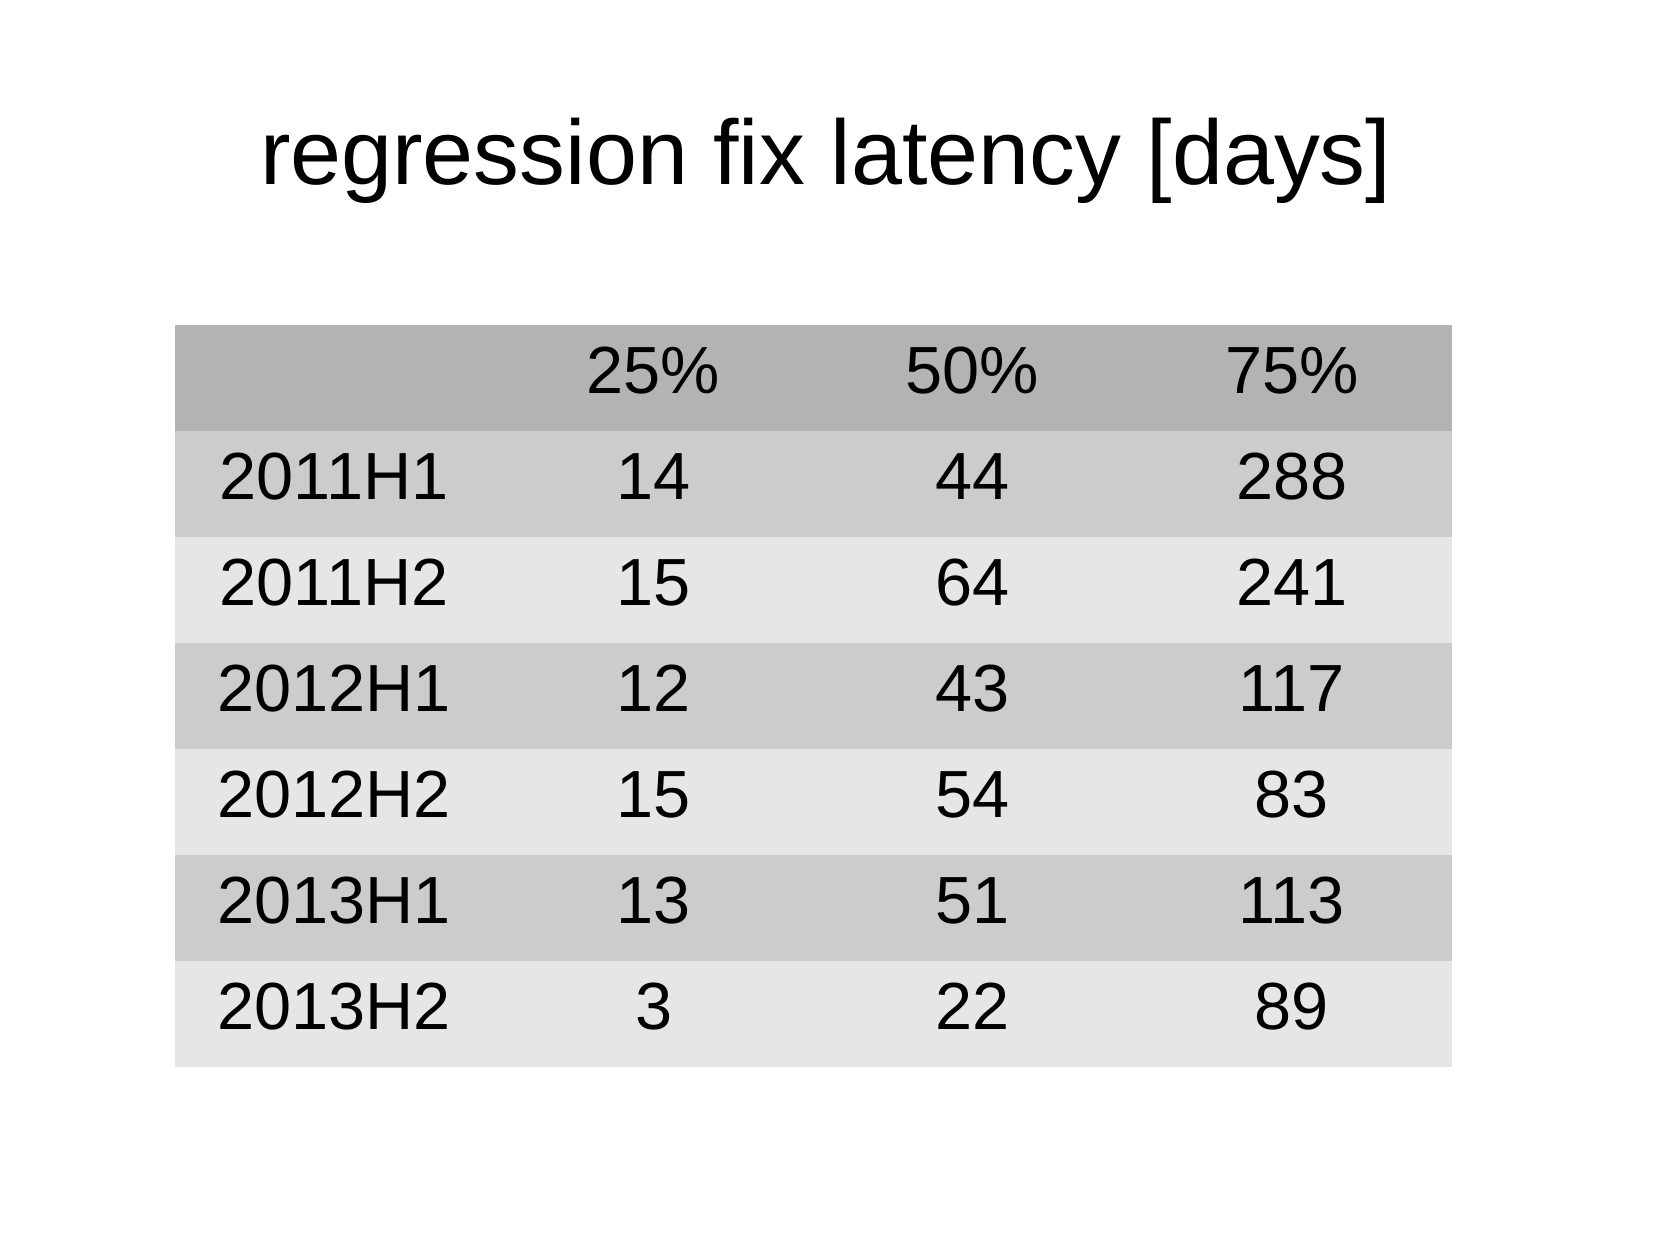

# regression fix latency [days]
| | 25% | 50% | 75% |
| --- | --- | --- | --- |
| 2011H1 | 14 | 44 | 288 |
| 2011H2 | 15 | 64 | 241 |
| 2012H1 | 12 | 43 | 117 |
| 2012H2 | 15 | 54 | 83 |
| 2013H1 | 13 | 51 | 113 |
| 2013H2 | 3 | 22 | 89 |